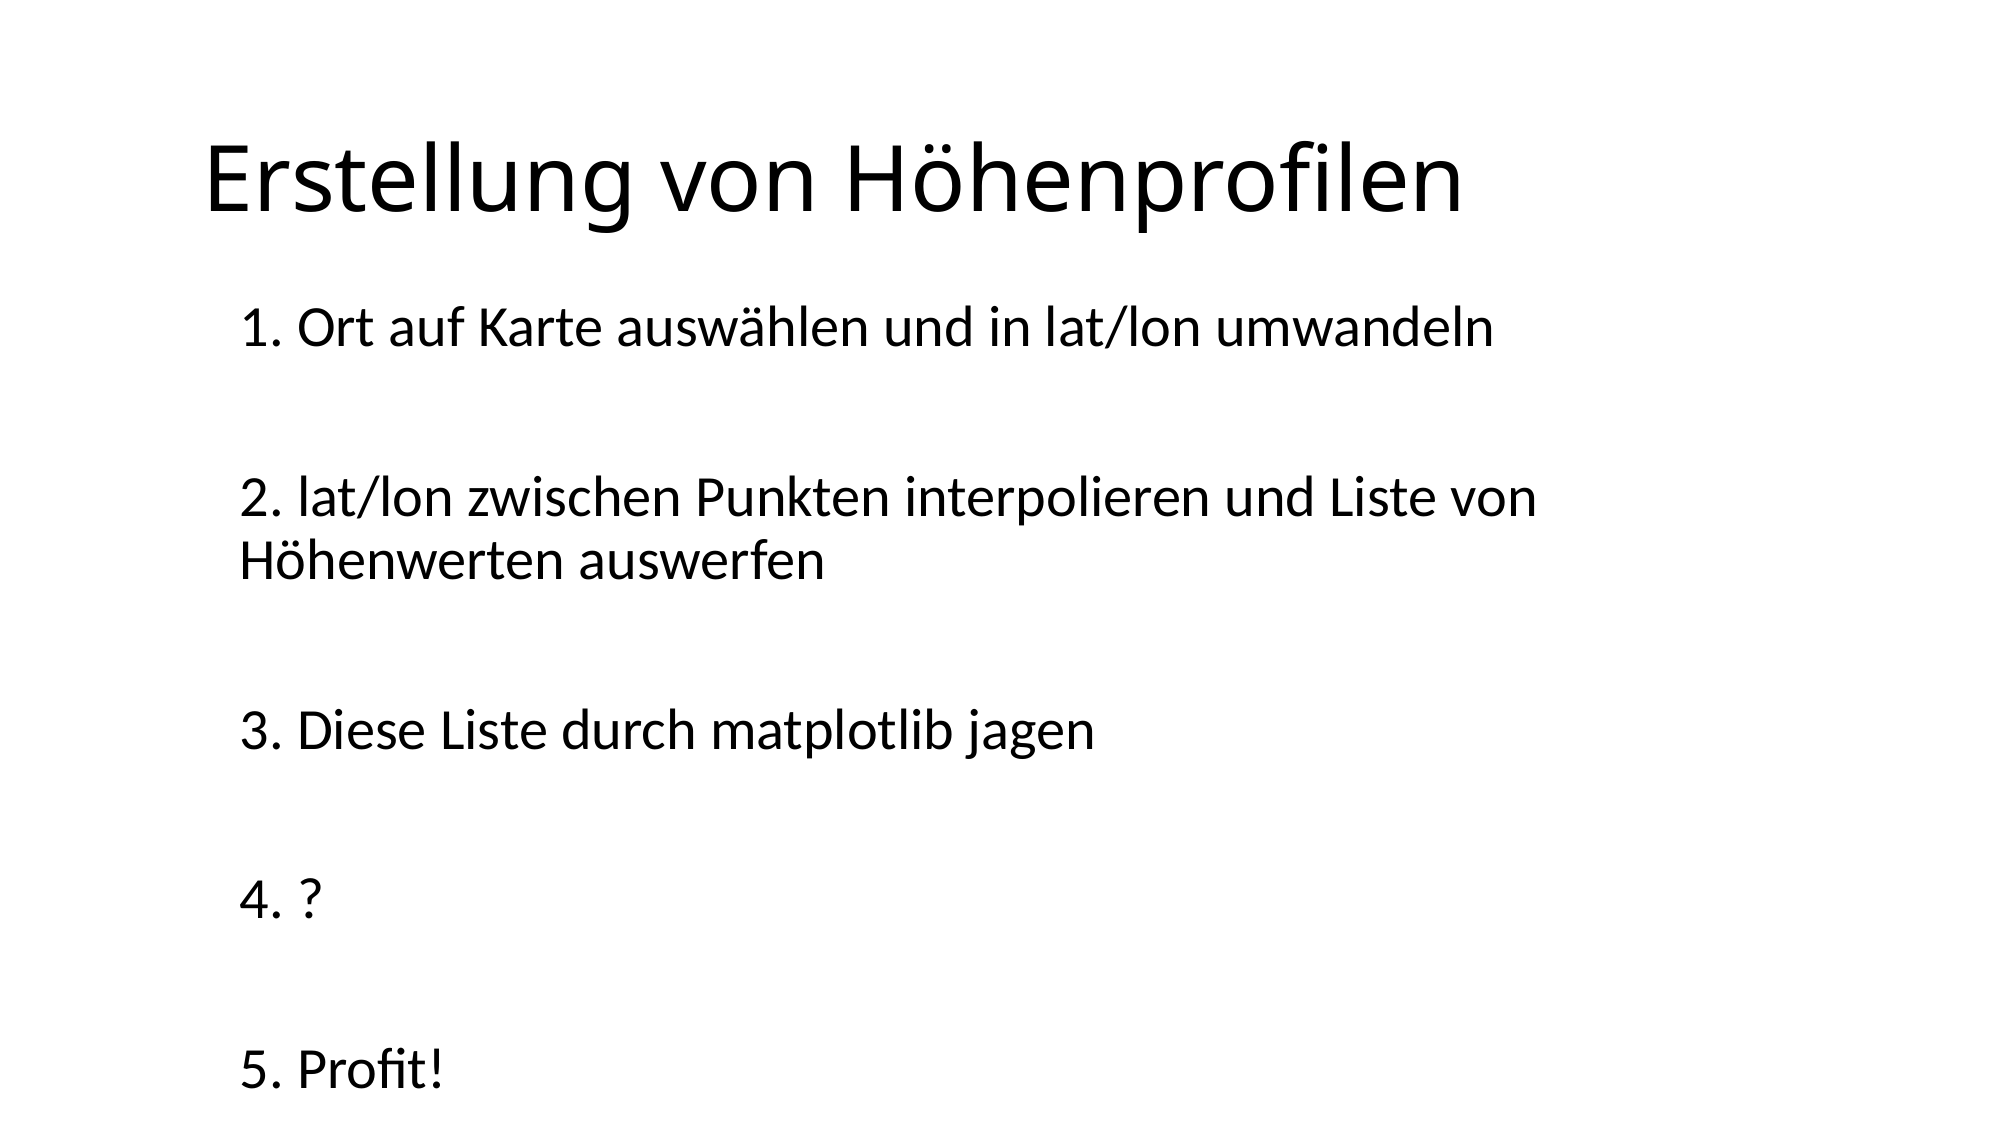

# Erstellung von Höhenprofilen
1. Ort auf Karte auswählen und in lat/lon umwandeln
2. lat/lon zwischen Punkten interpolieren und Liste von Höhenwerten auswerfen
3. Diese Liste durch matplotlib jagen
4. ?
5. Profit!